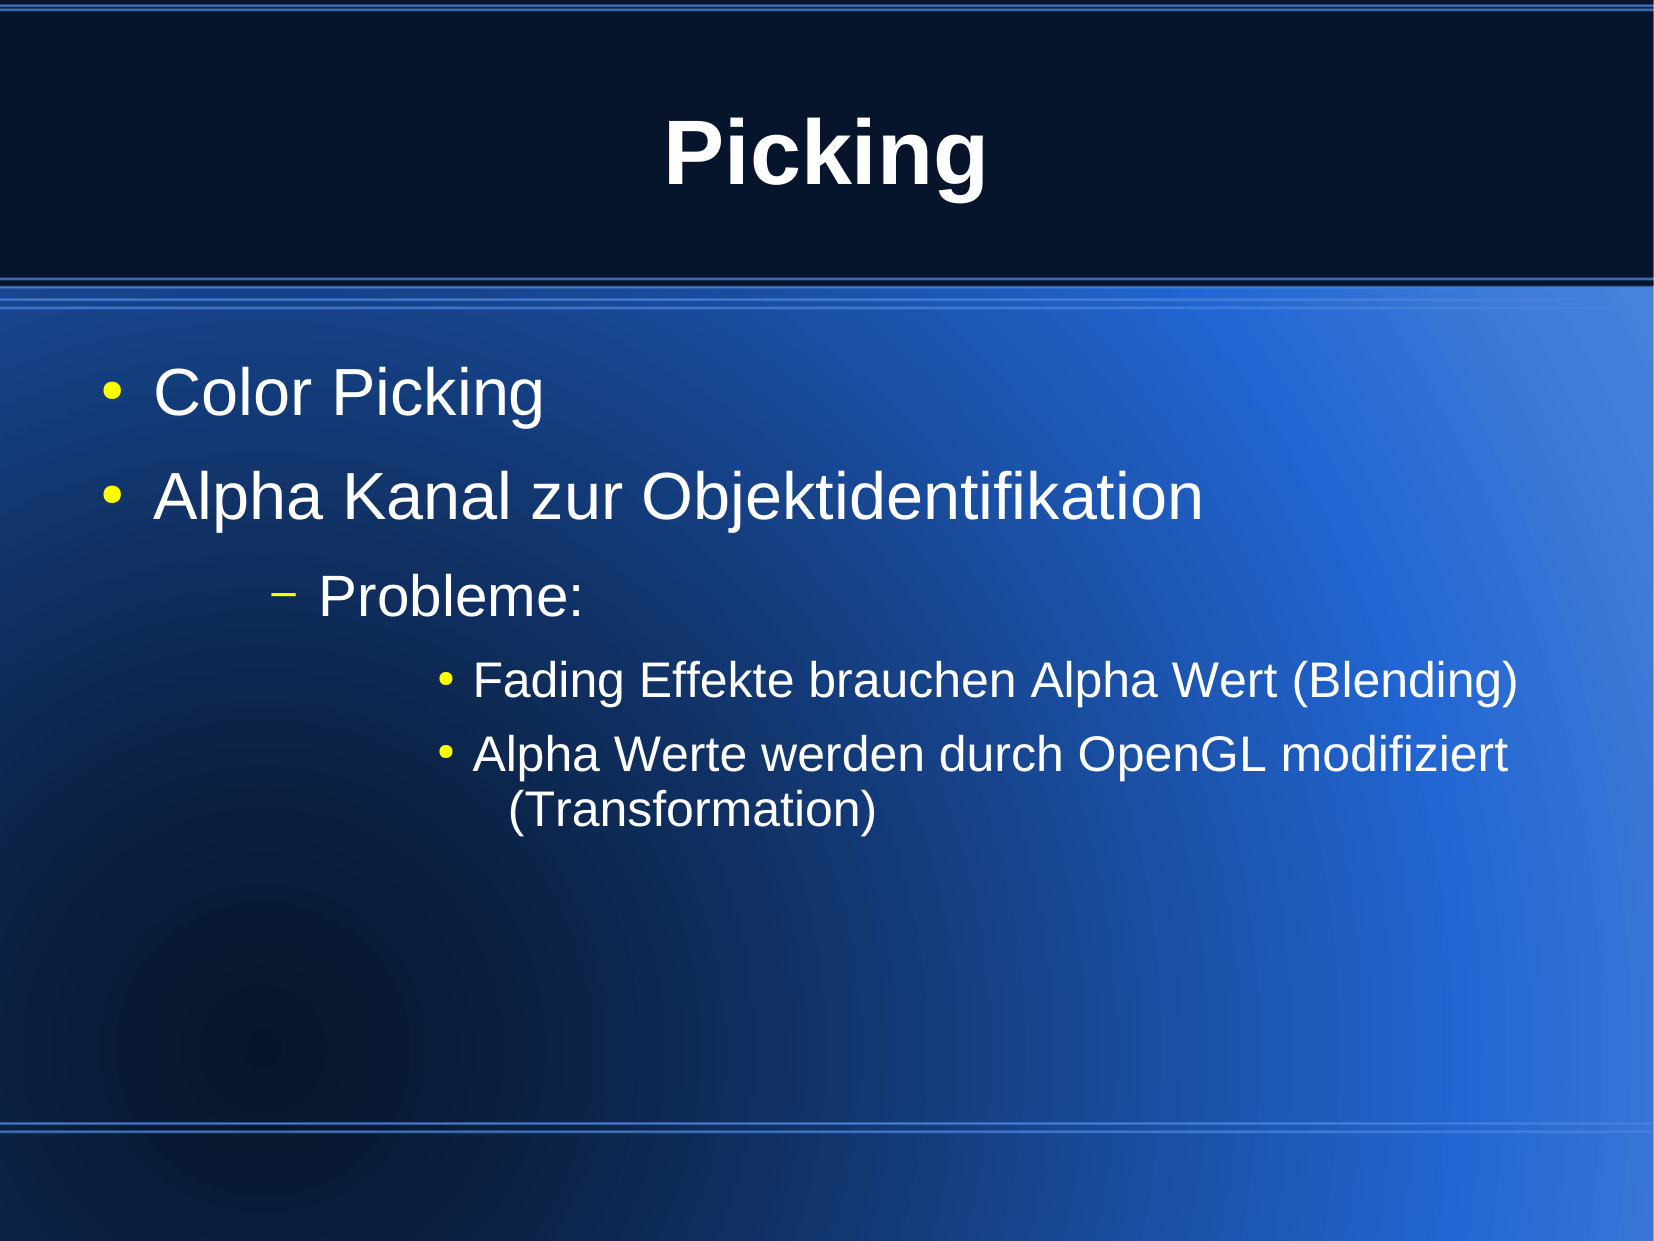

# Picking
Color Picking
Alpha Kanal zur Objektidentifikation
Probleme:
Fading Effekte brauchen Alpha Wert (Blending)
Alpha Werte werden durch OpenGL modifiziert (Transformation)